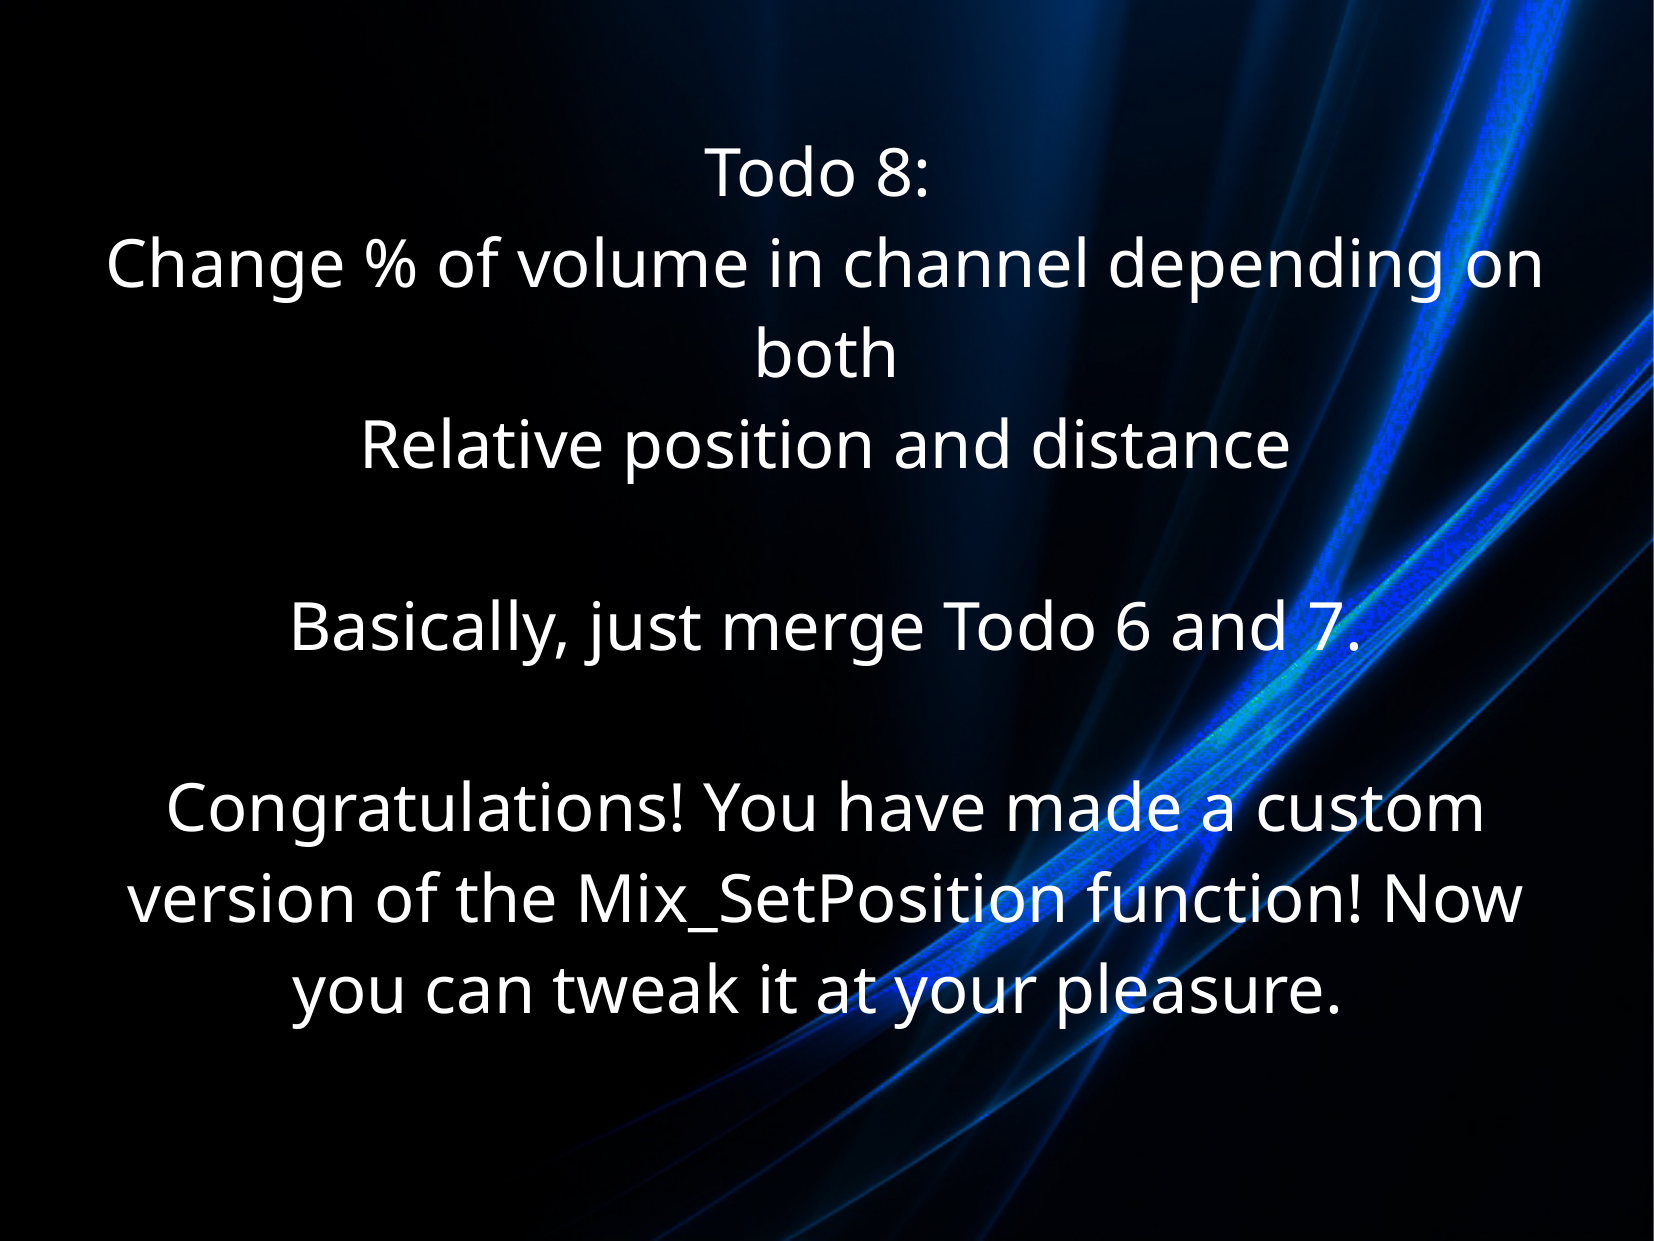

# Todo 8:
Change % of volume in channel depending on both
Relative position and distance
Basically, just merge Todo 6 and 7.
Congratulations! You have made a custom version of the Mix_SetPosition function! Now you can tweak it at your pleasure.